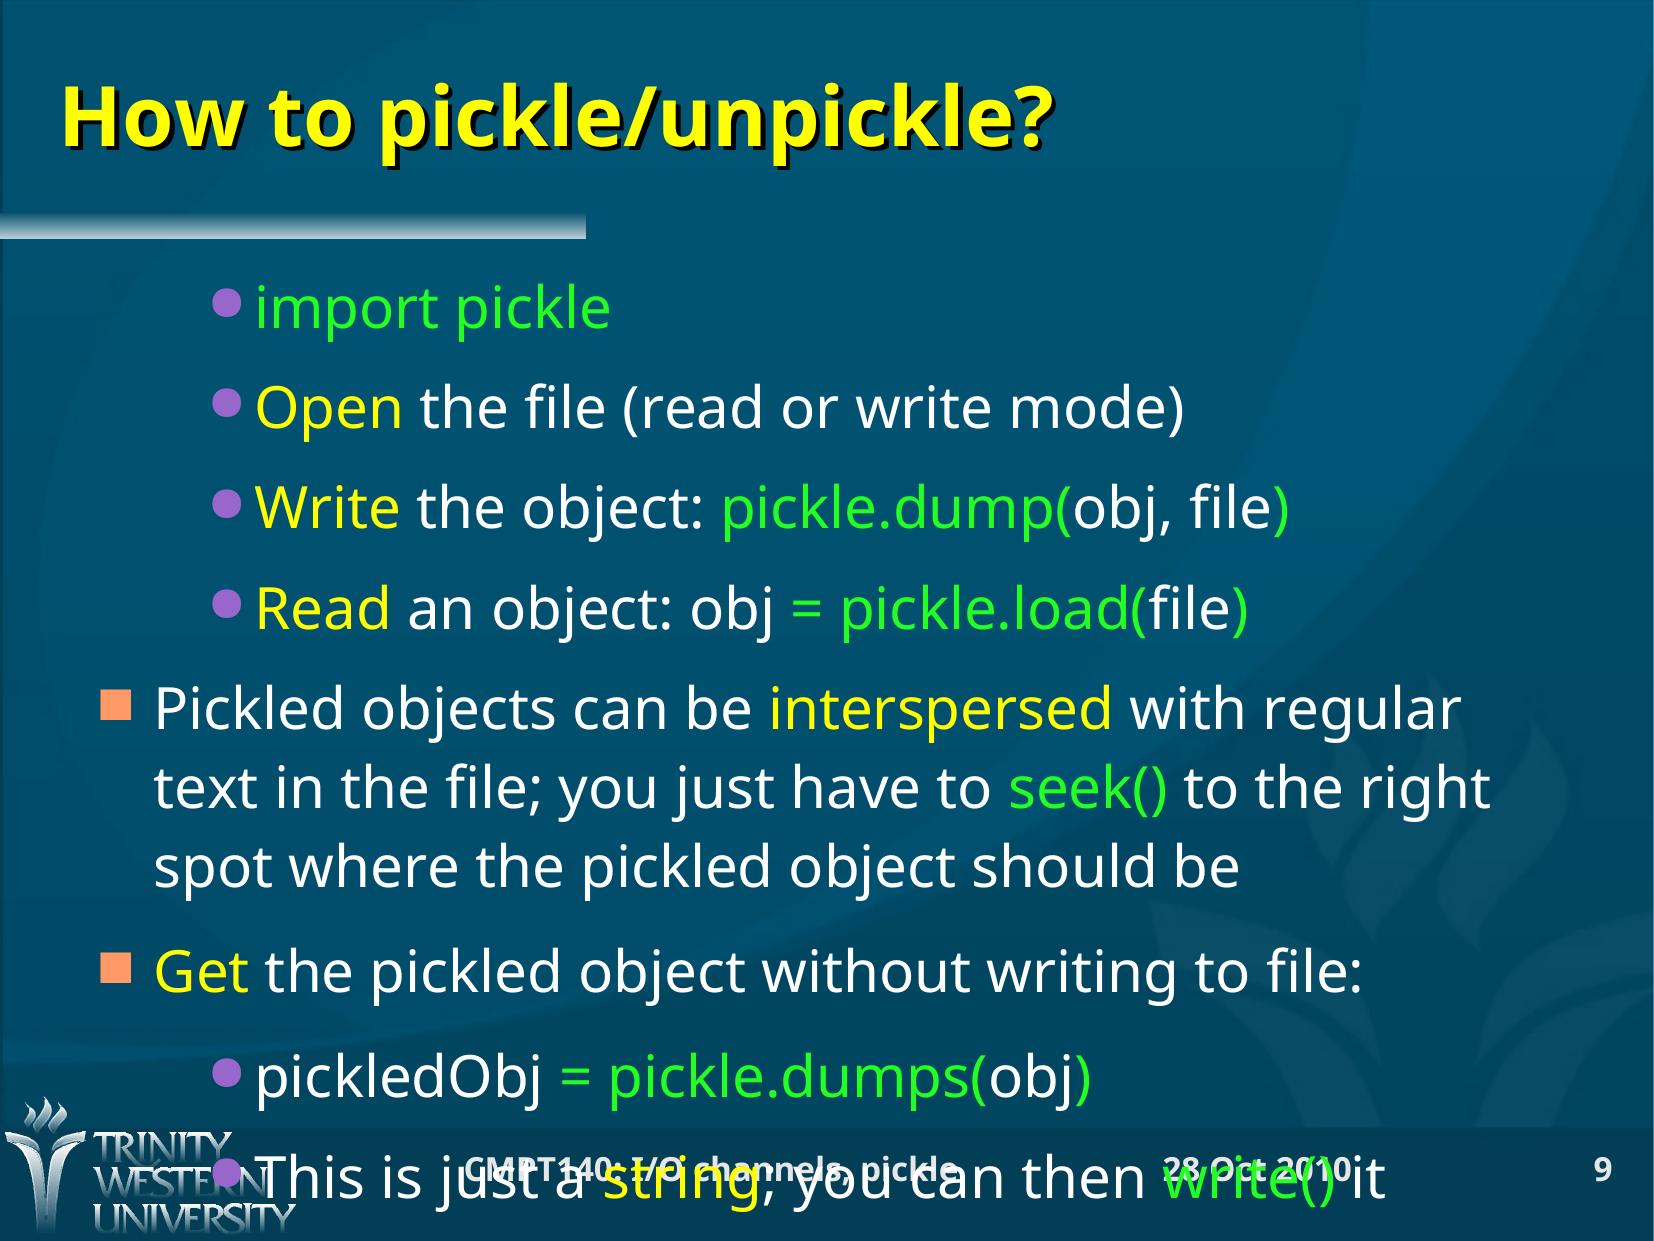

# How to pickle/unpickle?
import pickle
Open the file (read or write mode)
Write the object: pickle.dump(obj, file)
Read an object: obj = pickle.load(file)
Pickled objects can be interspersed with regular text in the file; you just have to seek() to the right spot where the pickled object should be
Get the pickled object without writing to file:
pickledObj = pickle.dumps(obj)
This is just a string; you can then write() it
CMPT140: I/O channels, pickle
28 Oct 2010
9